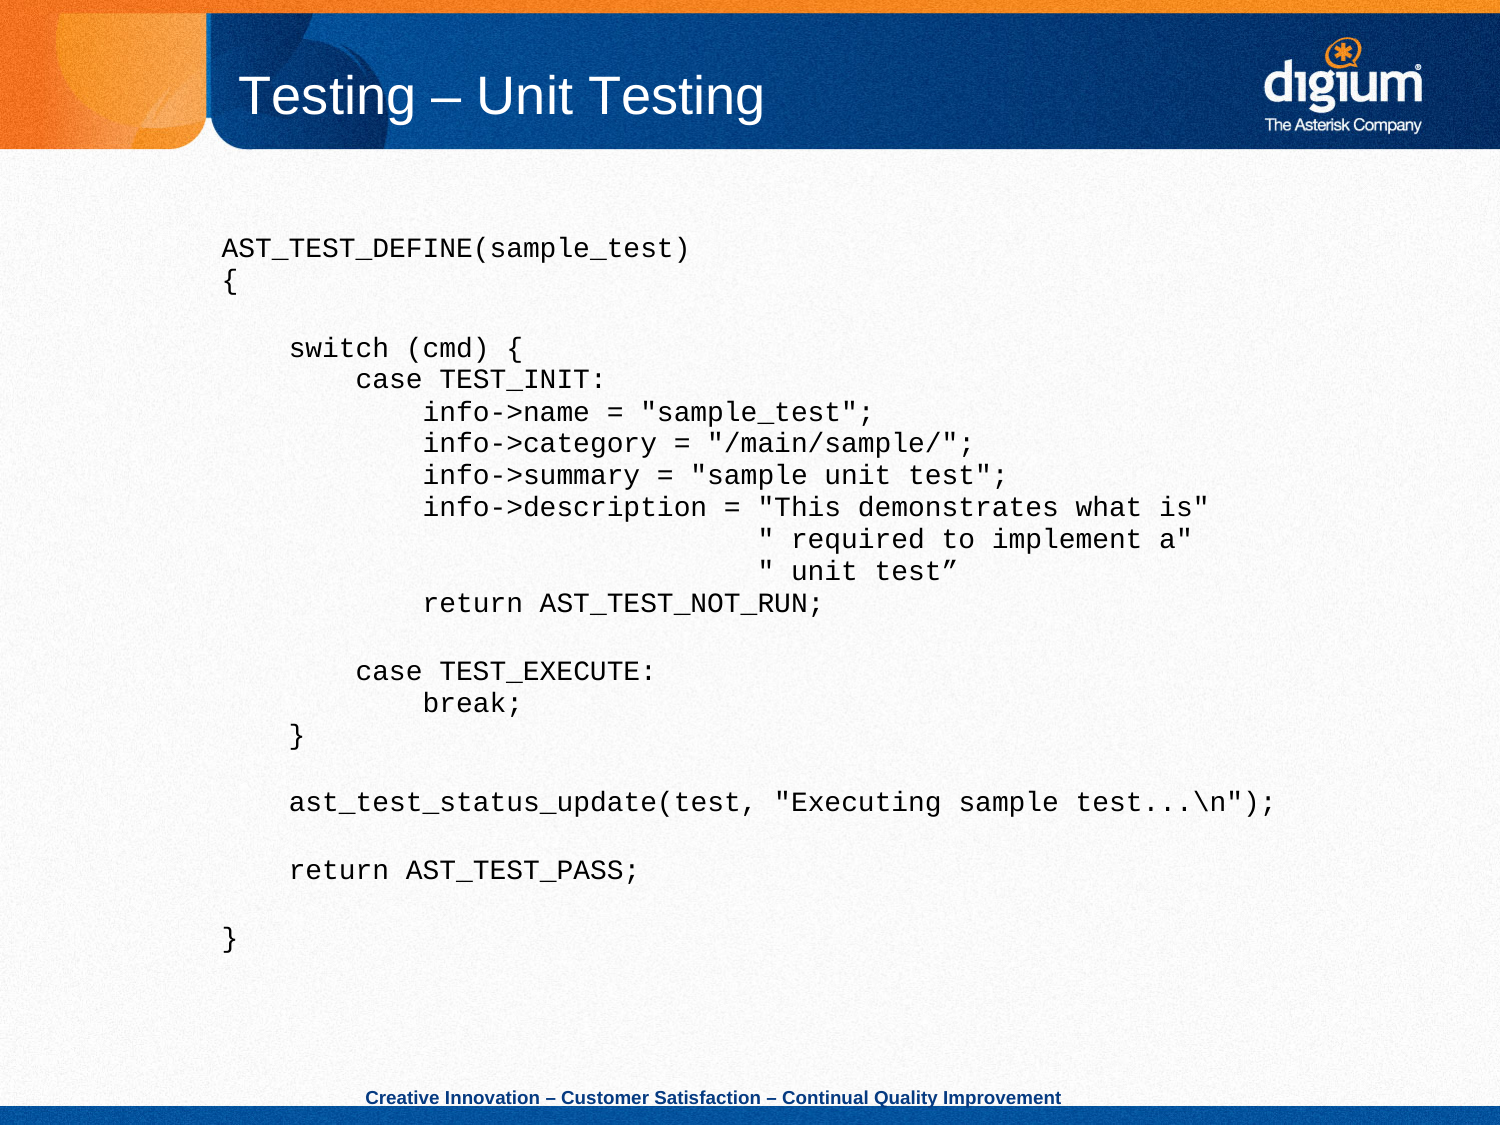

# Testing – Unit Testing
AST_TEST_DEFINE(sample_test)
{
 switch (cmd) {
 case TEST_INIT:
 info->name = "sample_test";
 info->category = "/main/sample/";
 info->summary = "sample unit test";
 info->description = "This demonstrates what is"
 " required to implement a"
 " unit test”
 return AST_TEST_NOT_RUN;
 case TEST_EXECUTE:
 break;
 }
 ast_test_status_update(test, "Executing sample test...\n");
 return AST_TEST_PASS;
}